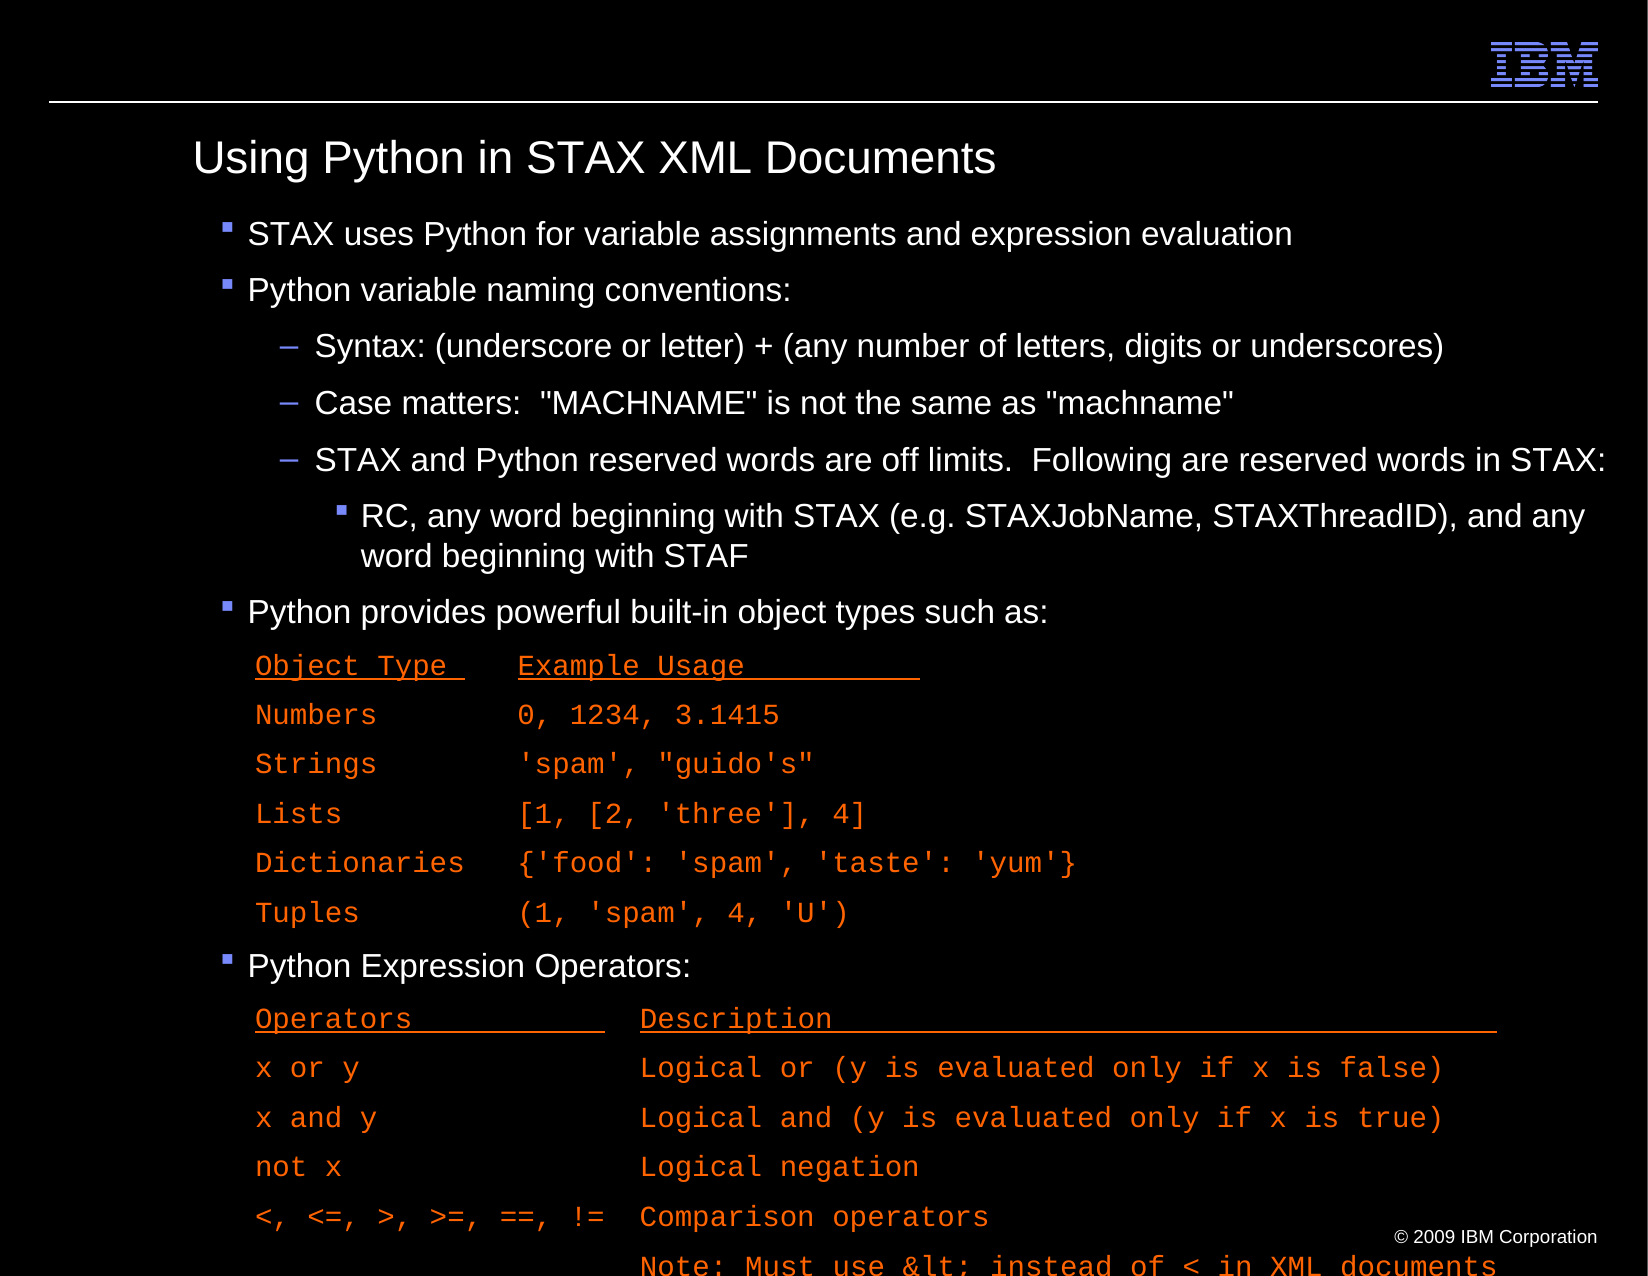

# Using Python in STAX XML Documents
STAX uses Python for variable assignments and expression evaluation
Python variable naming conventions:
Syntax: (underscore or letter) + (any number of letters, digits or underscores)
Case matters: "MACHNAME" is not the same as "machname"
STAX and Python reserved words are off limits. Following are reserved words in STAX:
RC, any word beginning with STAX (e.g. STAXJobName, STAXThreadID), and any word beginning with STAF
Python provides powerful built-in object types such as:
 Object Type Example Usage
 Numbers 0, 1234, 3.1415
 Strings 'spam', "guido's"
 Lists [1, [2, 'three'], 4]
 Dictionaries {'food': 'spam', 'taste': 'yum'}
 Tuples (1, 'spam', 4, 'U')
Python Expression Operators:
 Operators Description
 x or y Logical or (y is evaluated only if x is false)
 x and y Logical and (y is evaluated only if x is true)
 not x Logical negation
 <, <=, >, >=, ==, != Comparison operators
 Note: Must use &lt; instead of < in XML documents